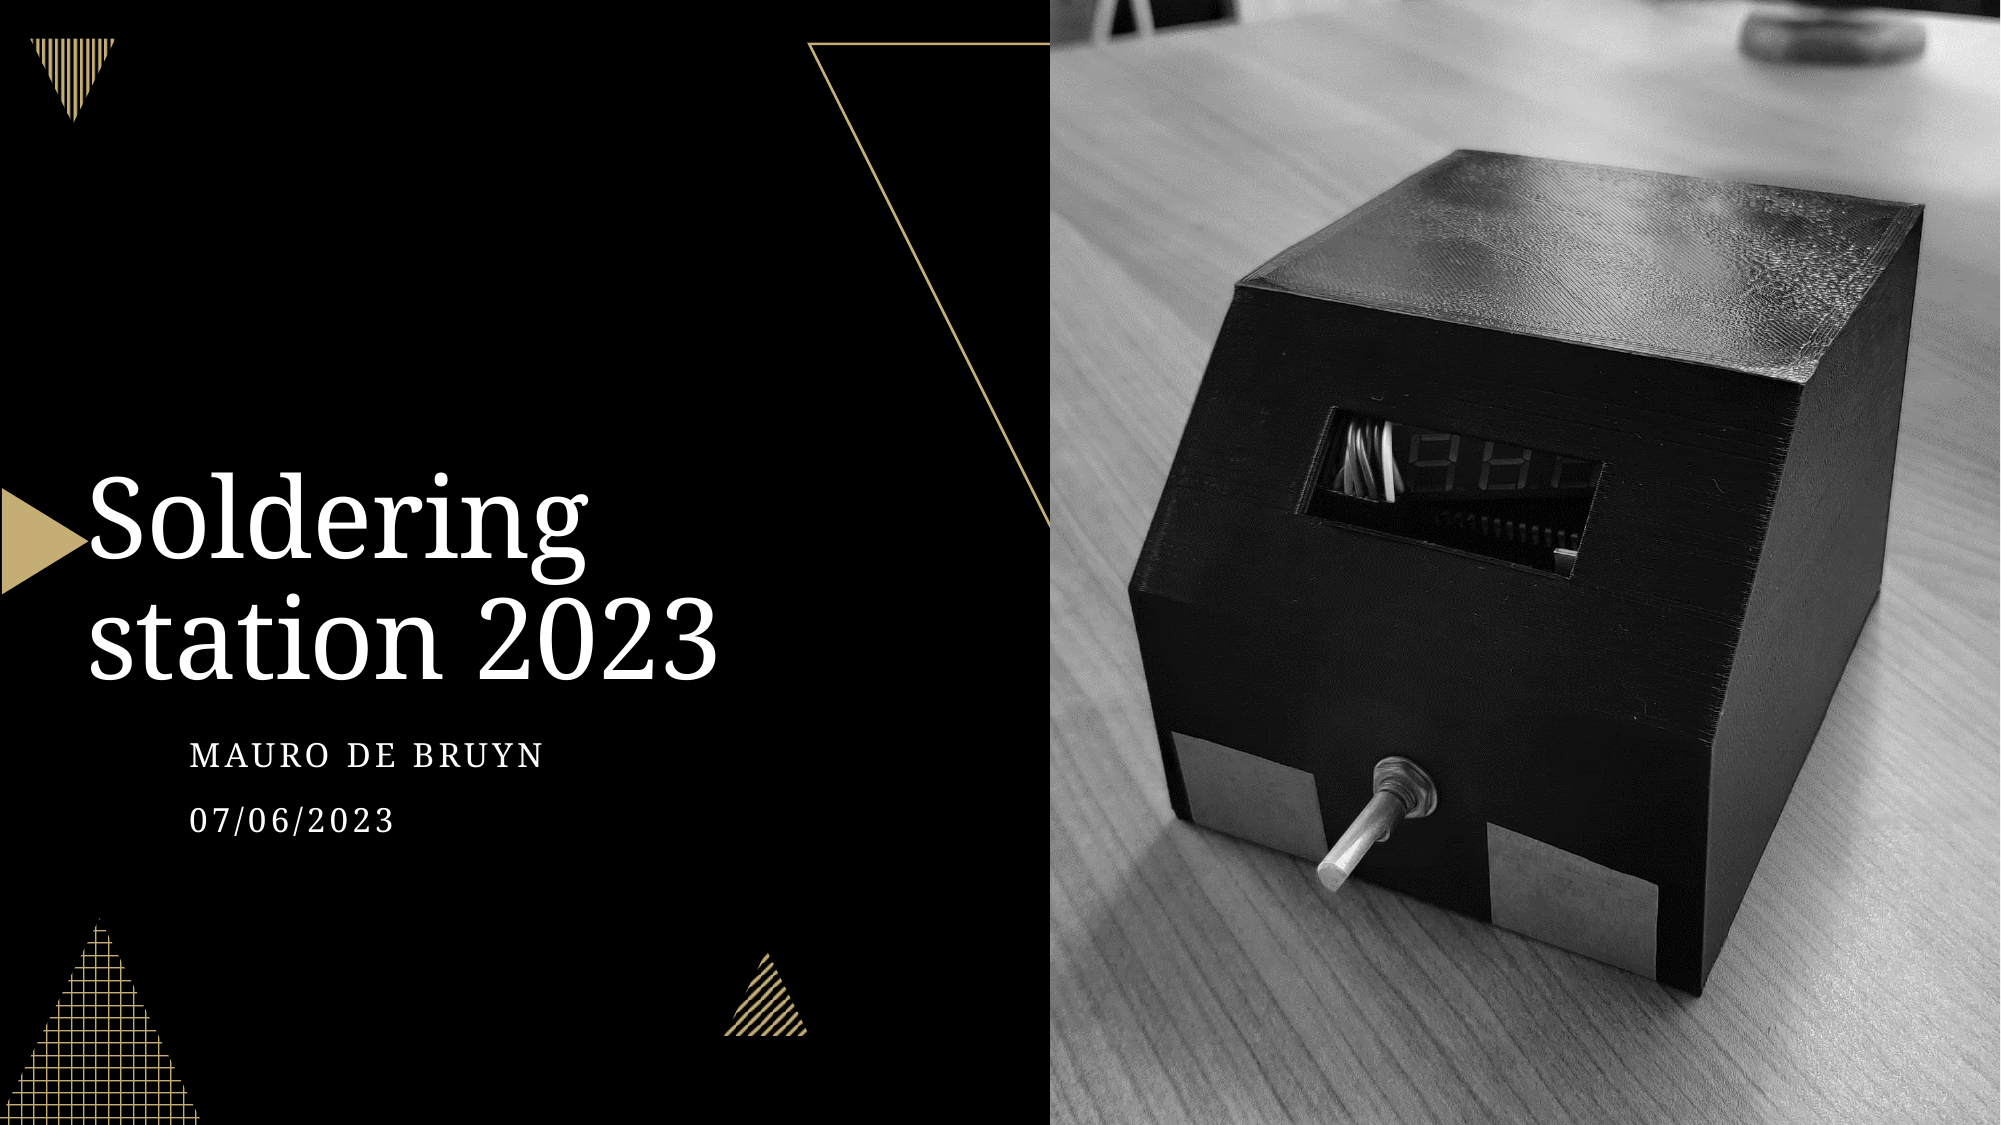

# Soldering station 2023
Mauro De Bruyn
07/06/2023